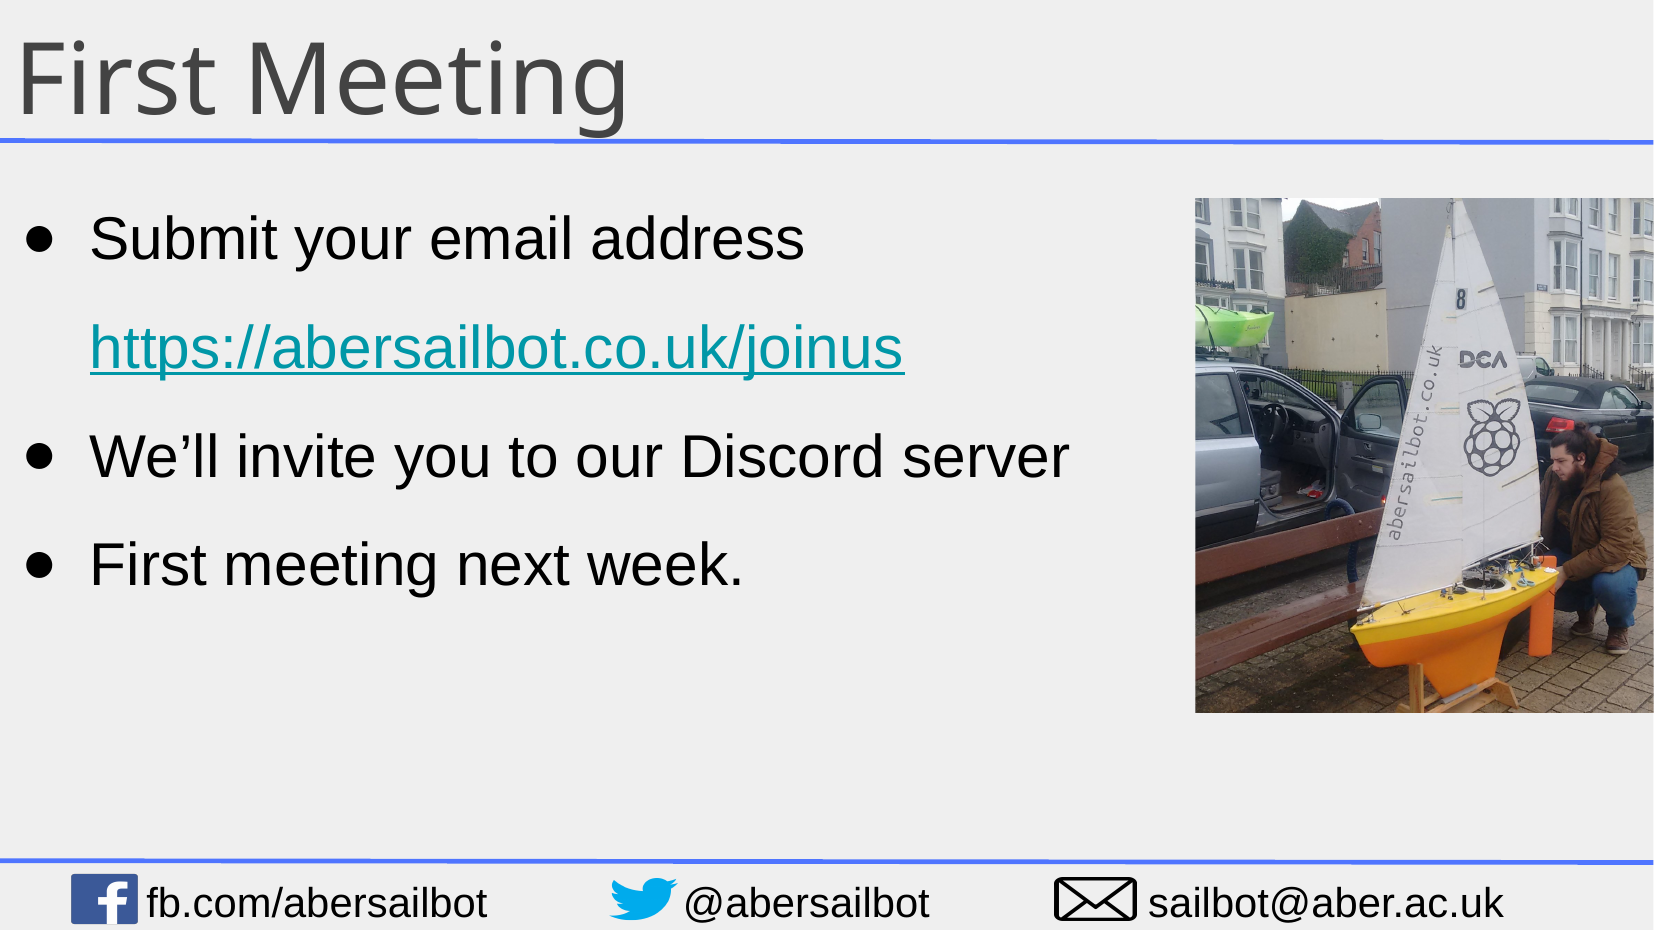

First Meeting
Submit your email address https://abersailbot.co.uk/joinus
We’ll invite you to our Discord server
First meeting next week.
fb.com/abersailbot @abersailbot sailbot@aber.ac.uk